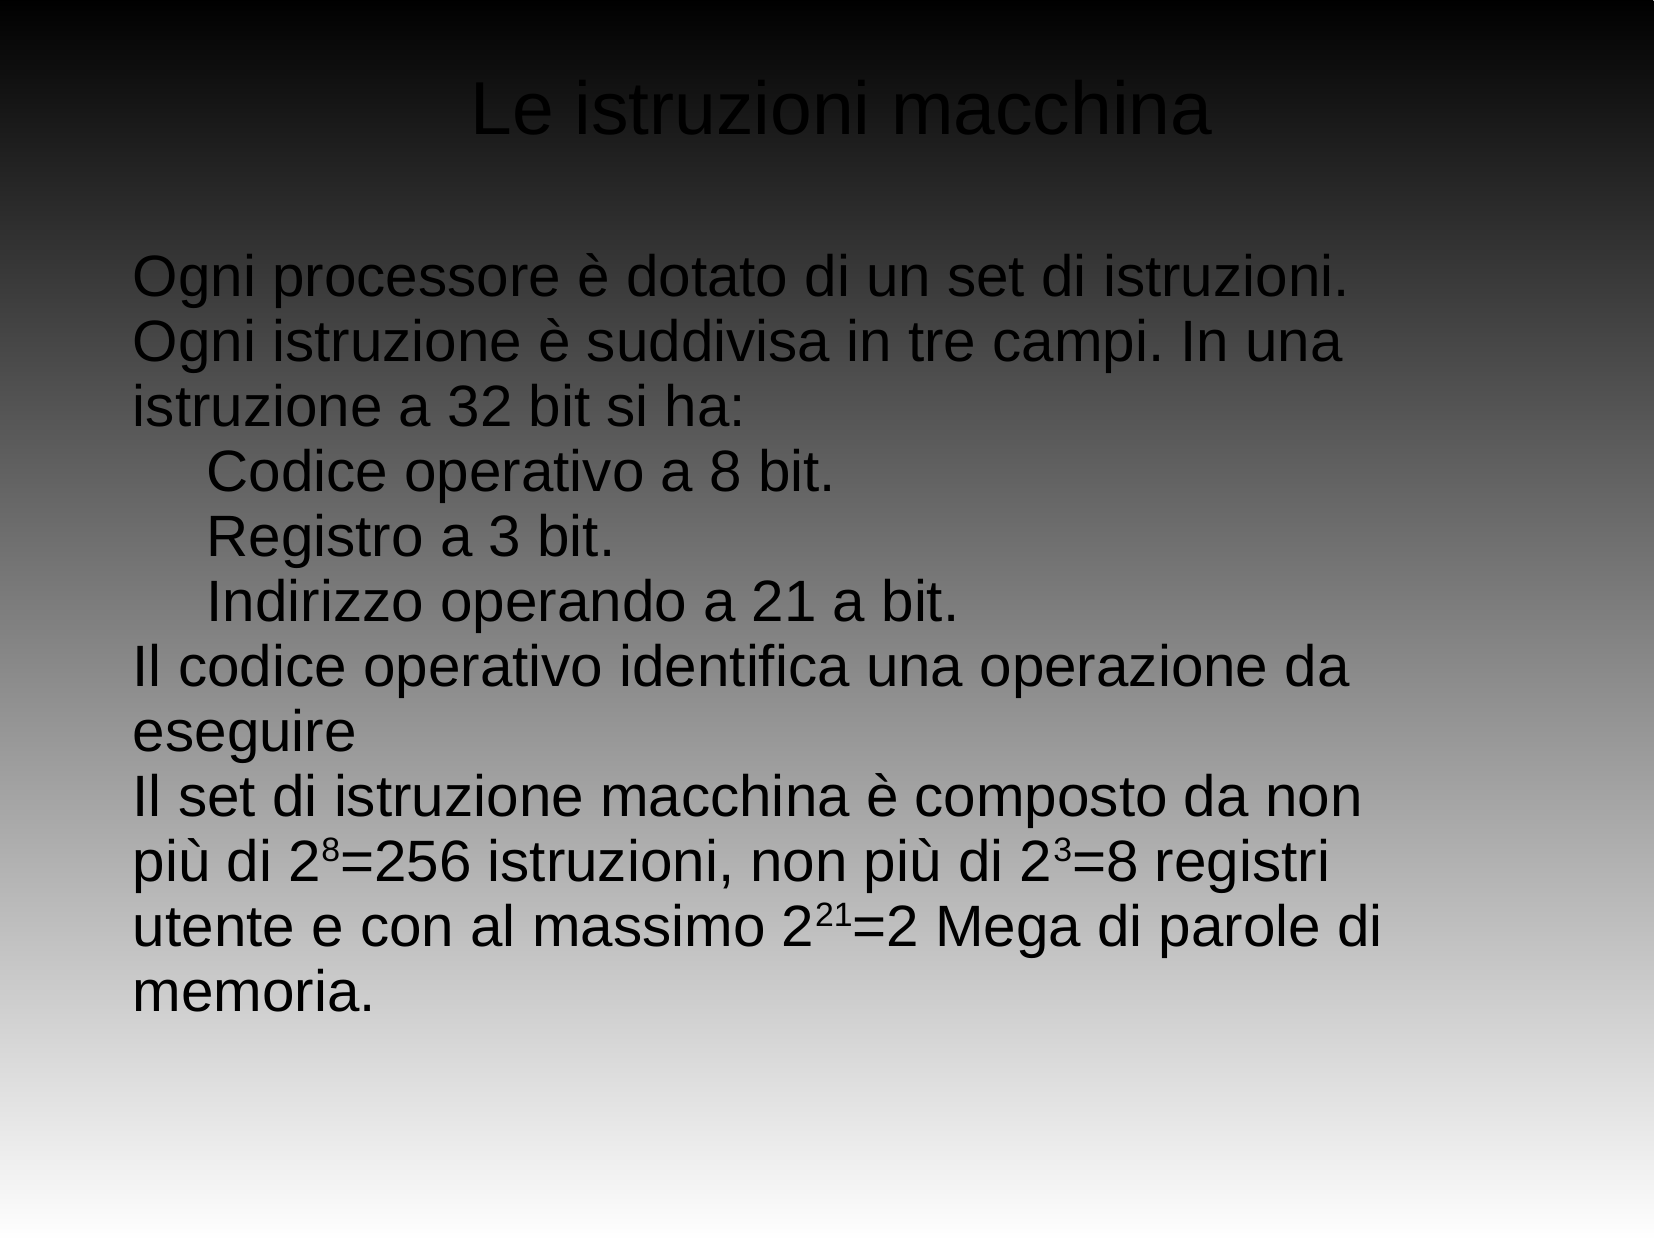

Le istruzioni macchina
Ogni processore è dotato di un set di istruzioni.
Ogni istruzione è suddivisa in tre campi. In una istruzione a 32 bit si ha:
	Codice operativo a 8 bit.
	Registro a 3 bit.
	Indirizzo operando a 21 a bit.
Il codice operativo identifica una operazione da eseguire
Il set di istruzione macchina è composto da non più di 28=256 istruzioni, non più di 23=8 registri utente e con al massimo 221=2 Mega di parole di memoria.